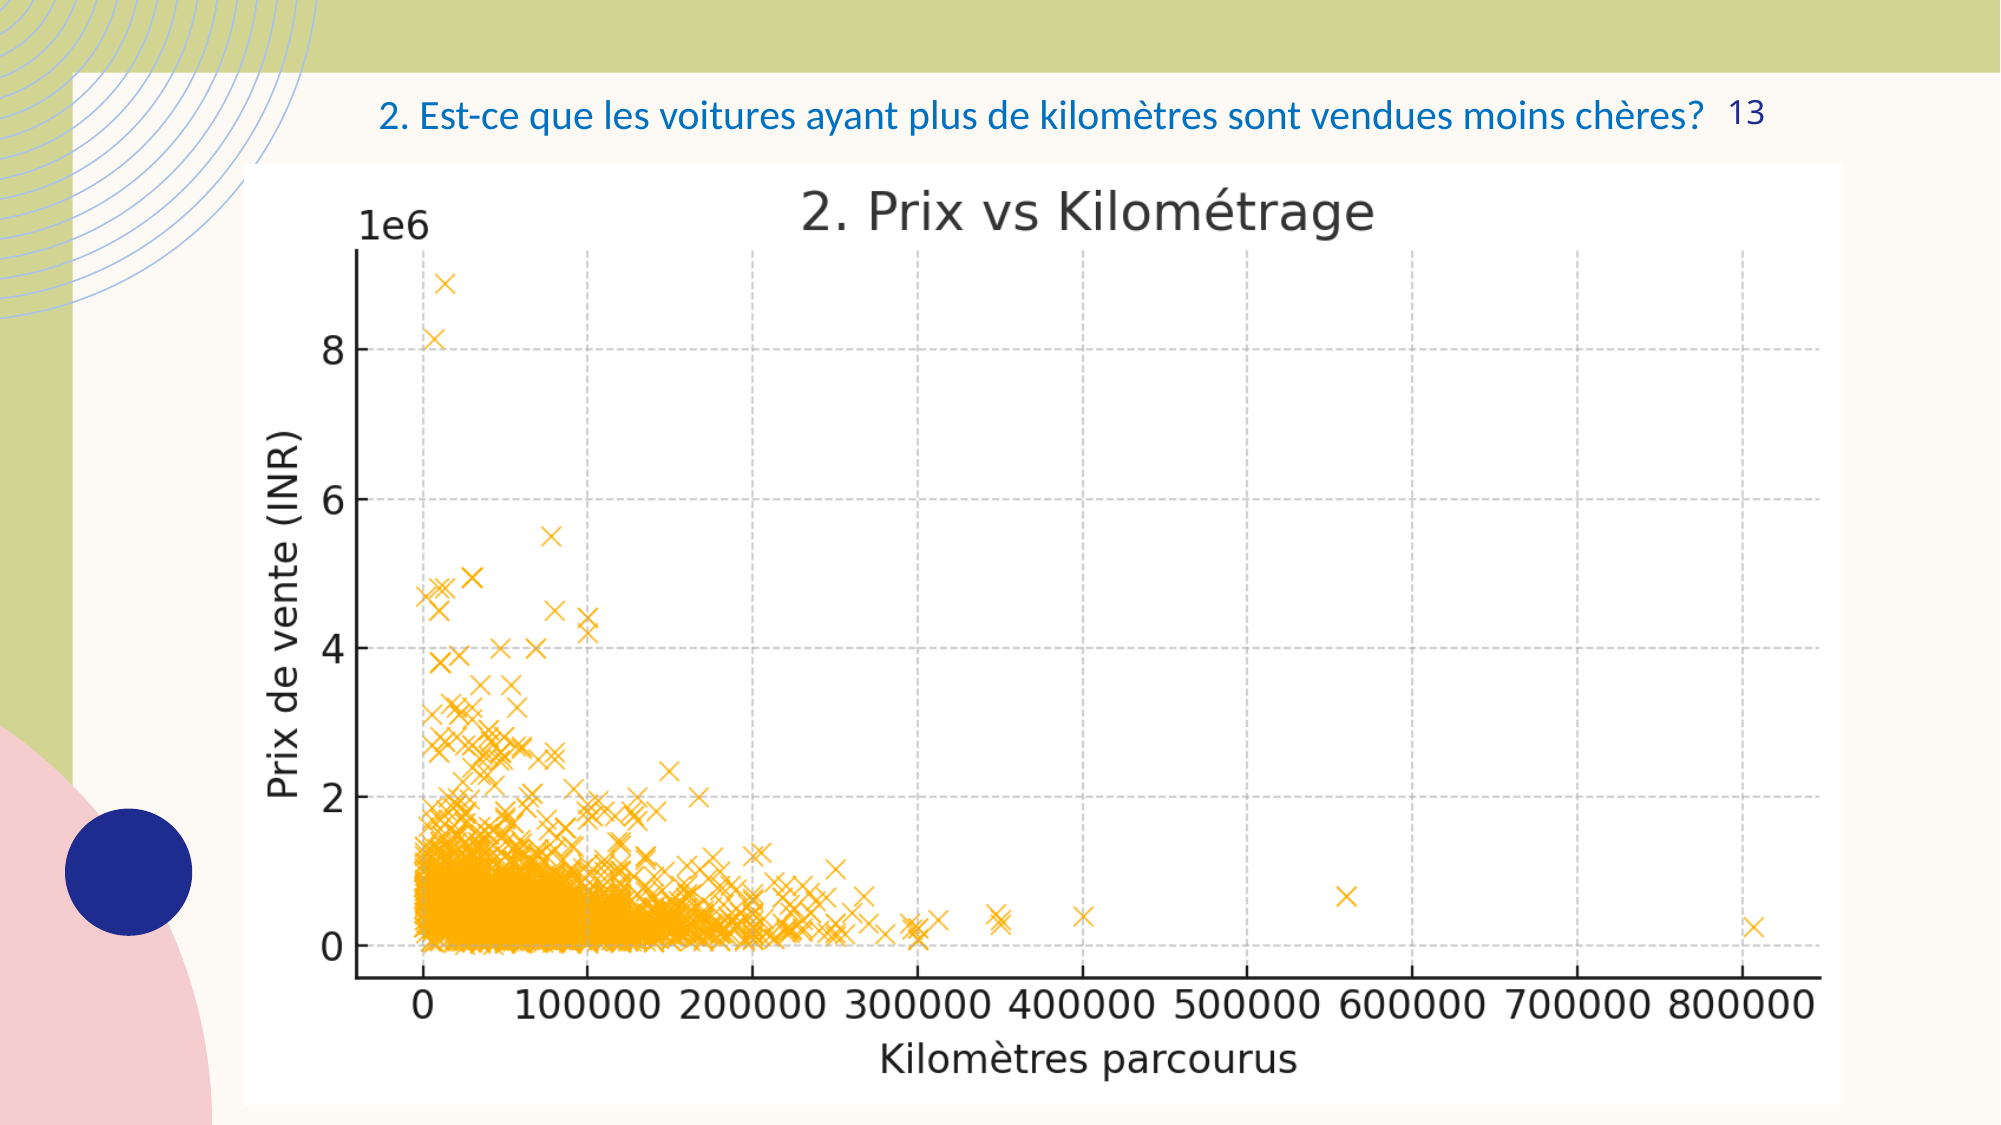

2. Est-ce que les voitures ayant plus de kilomètres sont vendues moins chères?